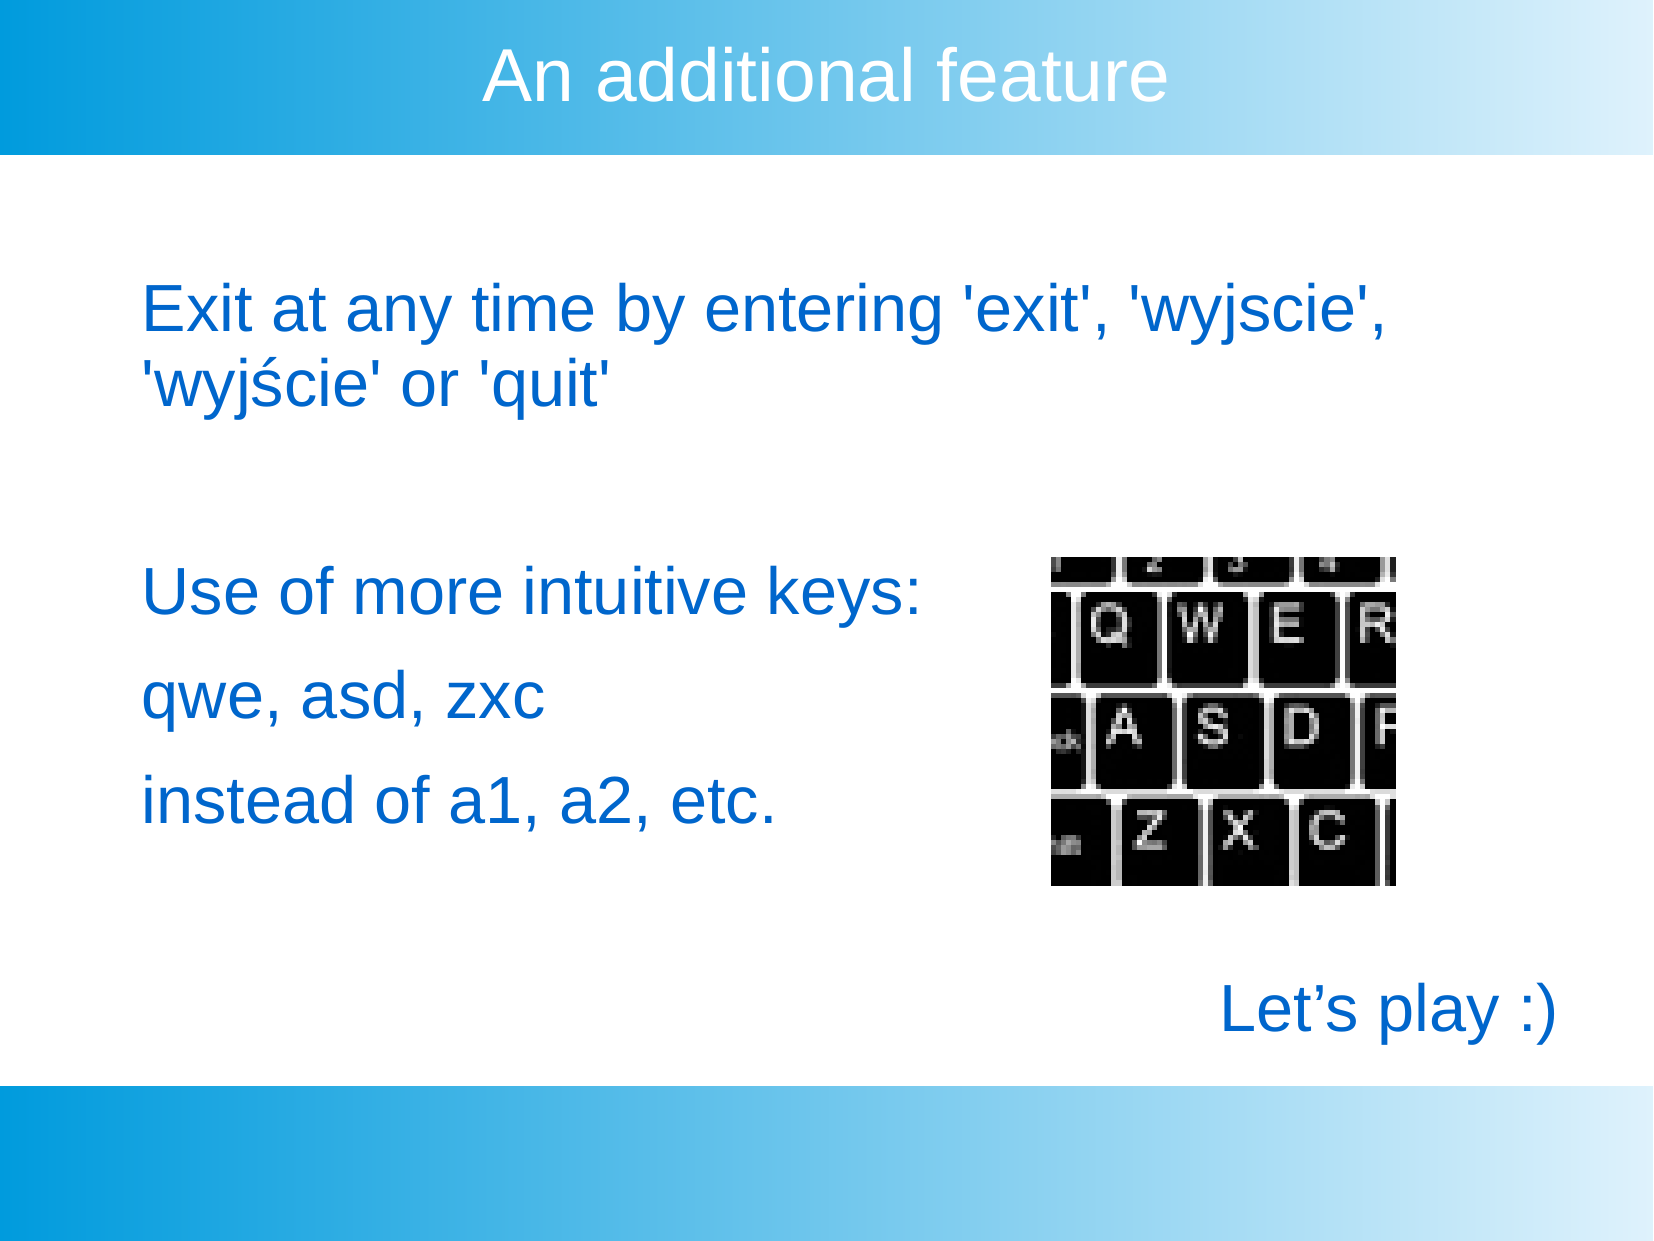

# An additional feature
Exit at any time by entering 'exit', 'wyjscie', 'wyjście' or 'quit'
Use of more intuitive keys:
qwe, asd, zxc
instead of a1, a2, etc.
Let’s play :)